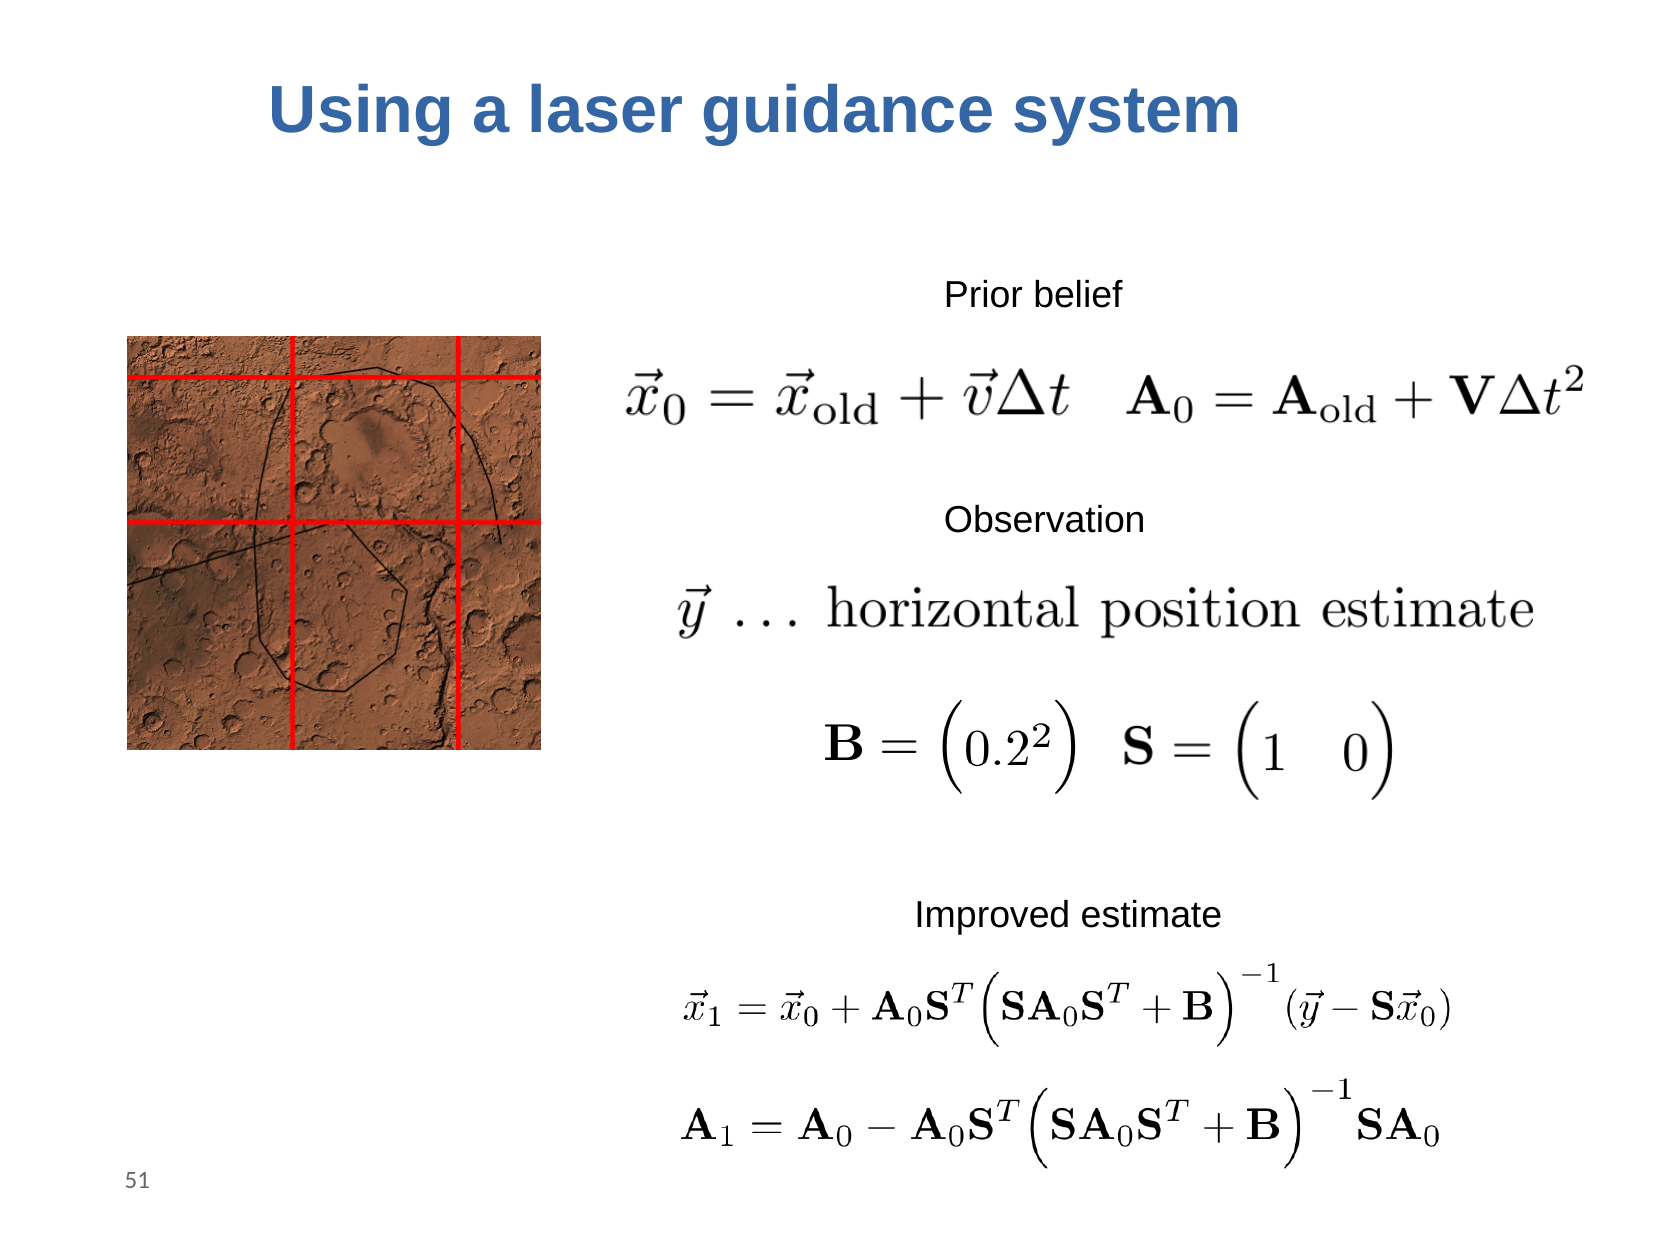

# Using a laser guidance system
Prior belief
Observation
Improved estimate
51